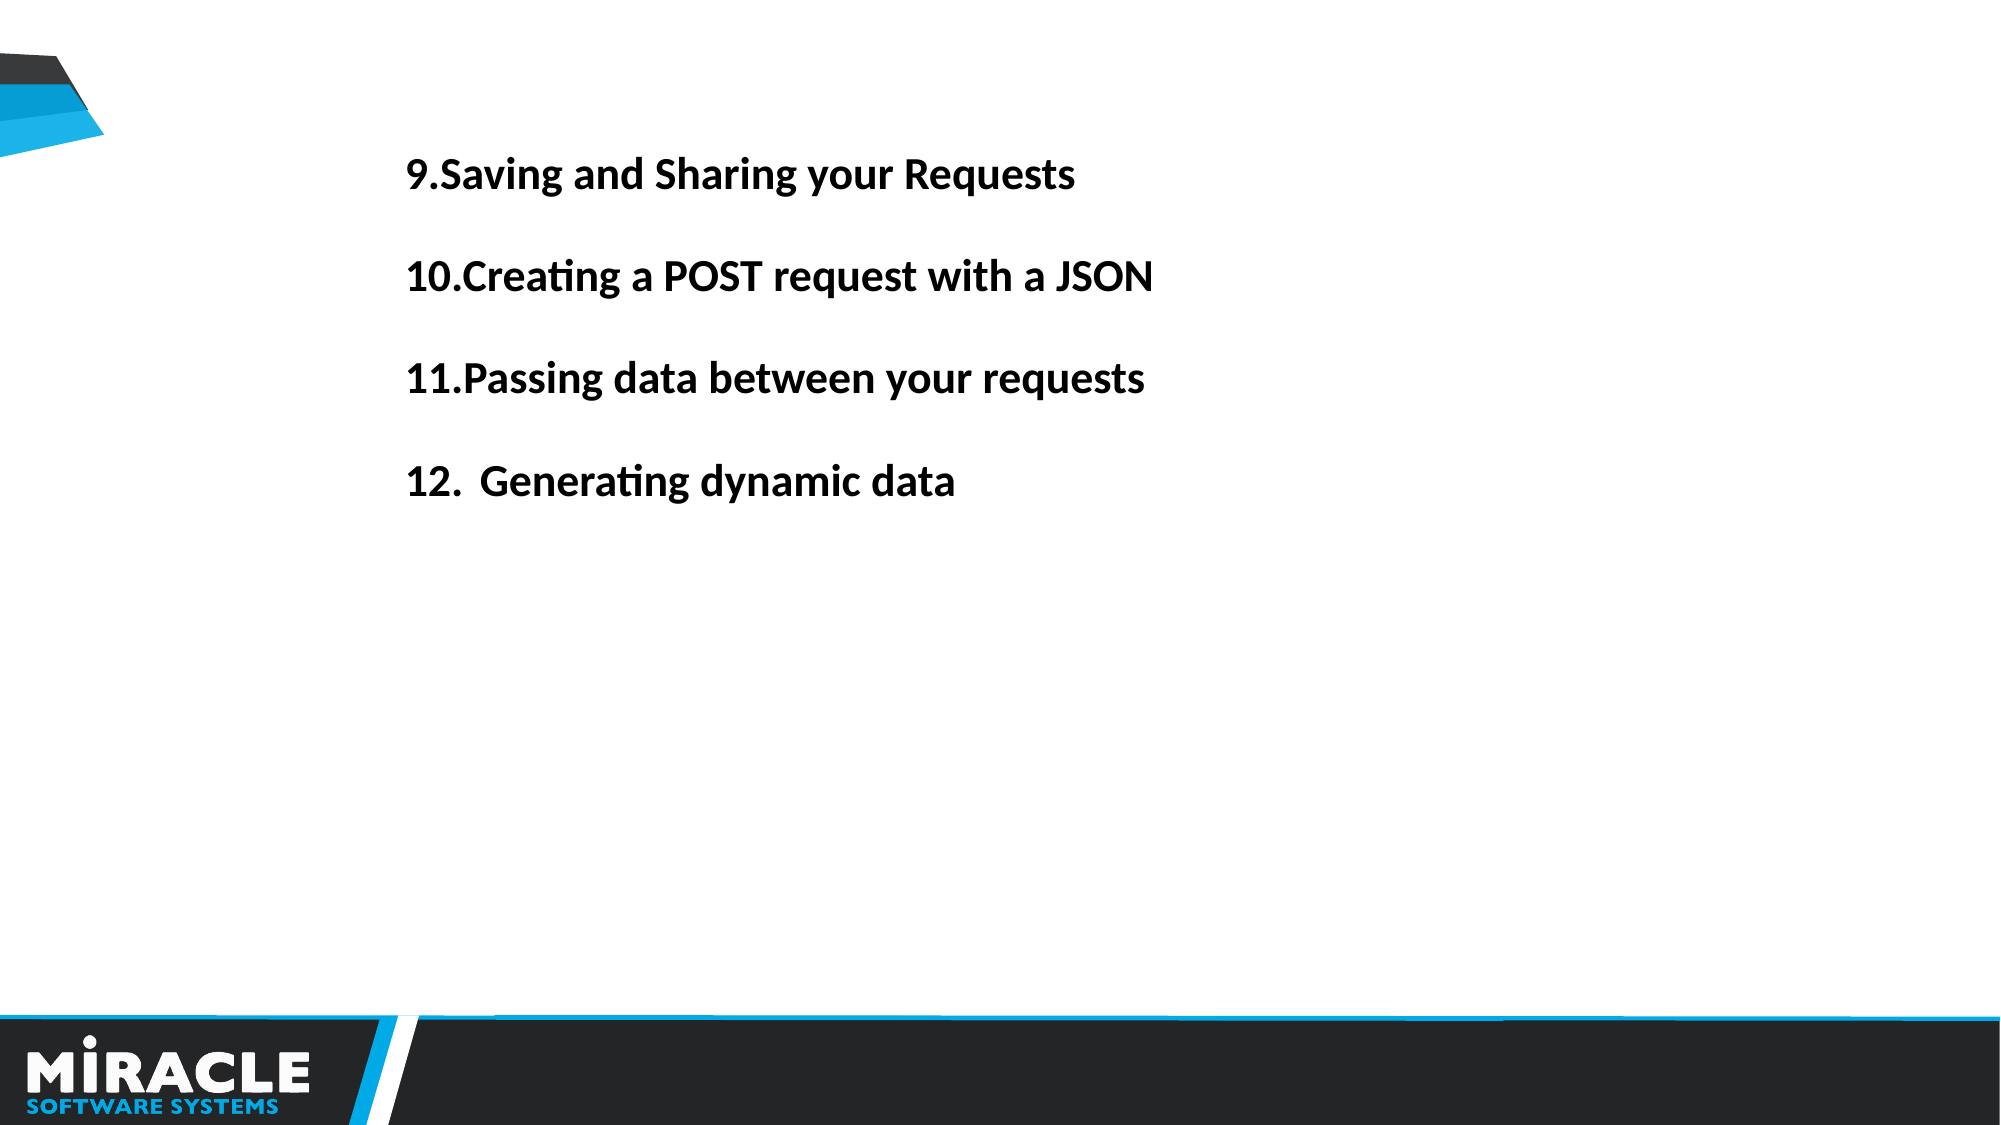

9.Saving and Sharing your Requests
10.Creating a POST request with a JSON
11.Passing data between your requests
12.	Generating dynamic data